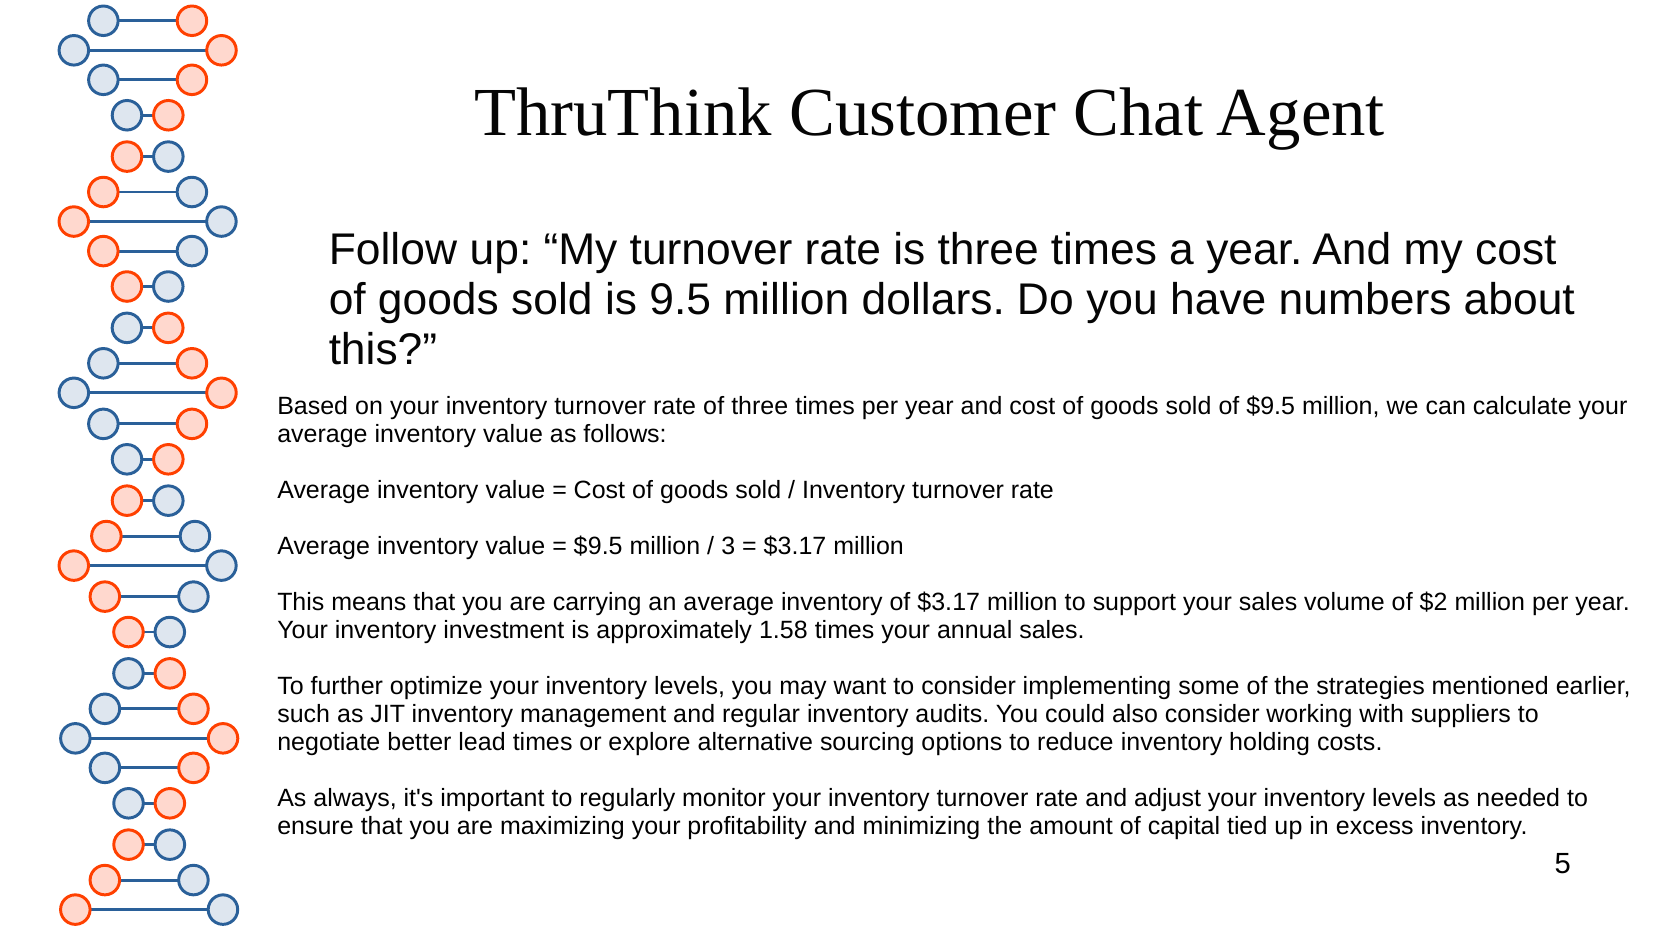

# ThruThink Customer Chat Agent
Follow up: “My turnover rate is three times a year. And my cost of goods sold is 9.5 million dollars. Do you have numbers about this?”
Based on your inventory turnover rate of three times per year and cost of goods sold of $9.5 million, we can calculate your average inventory value as follows:
Average inventory value = Cost of goods sold / Inventory turnover rate
Average inventory value = $9.5 million / 3 = $3.17 million
This means that you are carrying an average inventory of $3.17 million to support your sales volume of $2 million per year. Your inventory investment is approximately 1.58 times your annual sales.
To further optimize your inventory levels, you may want to consider implementing some of the strategies mentioned earlier, such as JIT inventory management and regular inventory audits. You could also consider working with suppliers to negotiate better lead times or explore alternative sourcing options to reduce inventory holding costs.
As always, it's important to regularly monitor your inventory turnover rate and adjust your inventory levels as needed to ensure that you are maximizing your profitability and minimizing the amount of capital tied up in excess inventory.
5